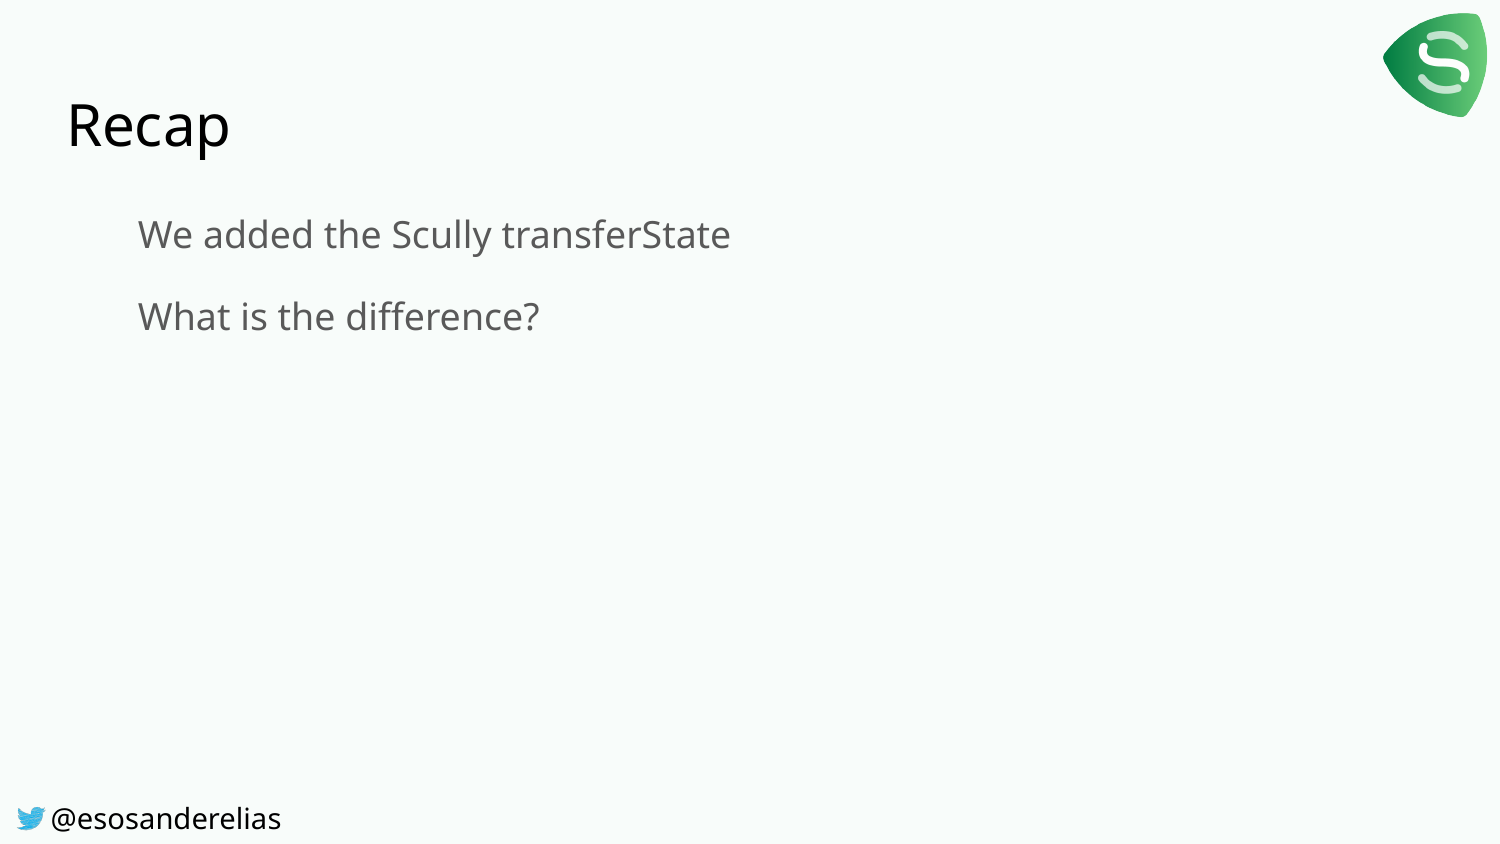

# Recap
We added the Scully transferState
What is the difference?